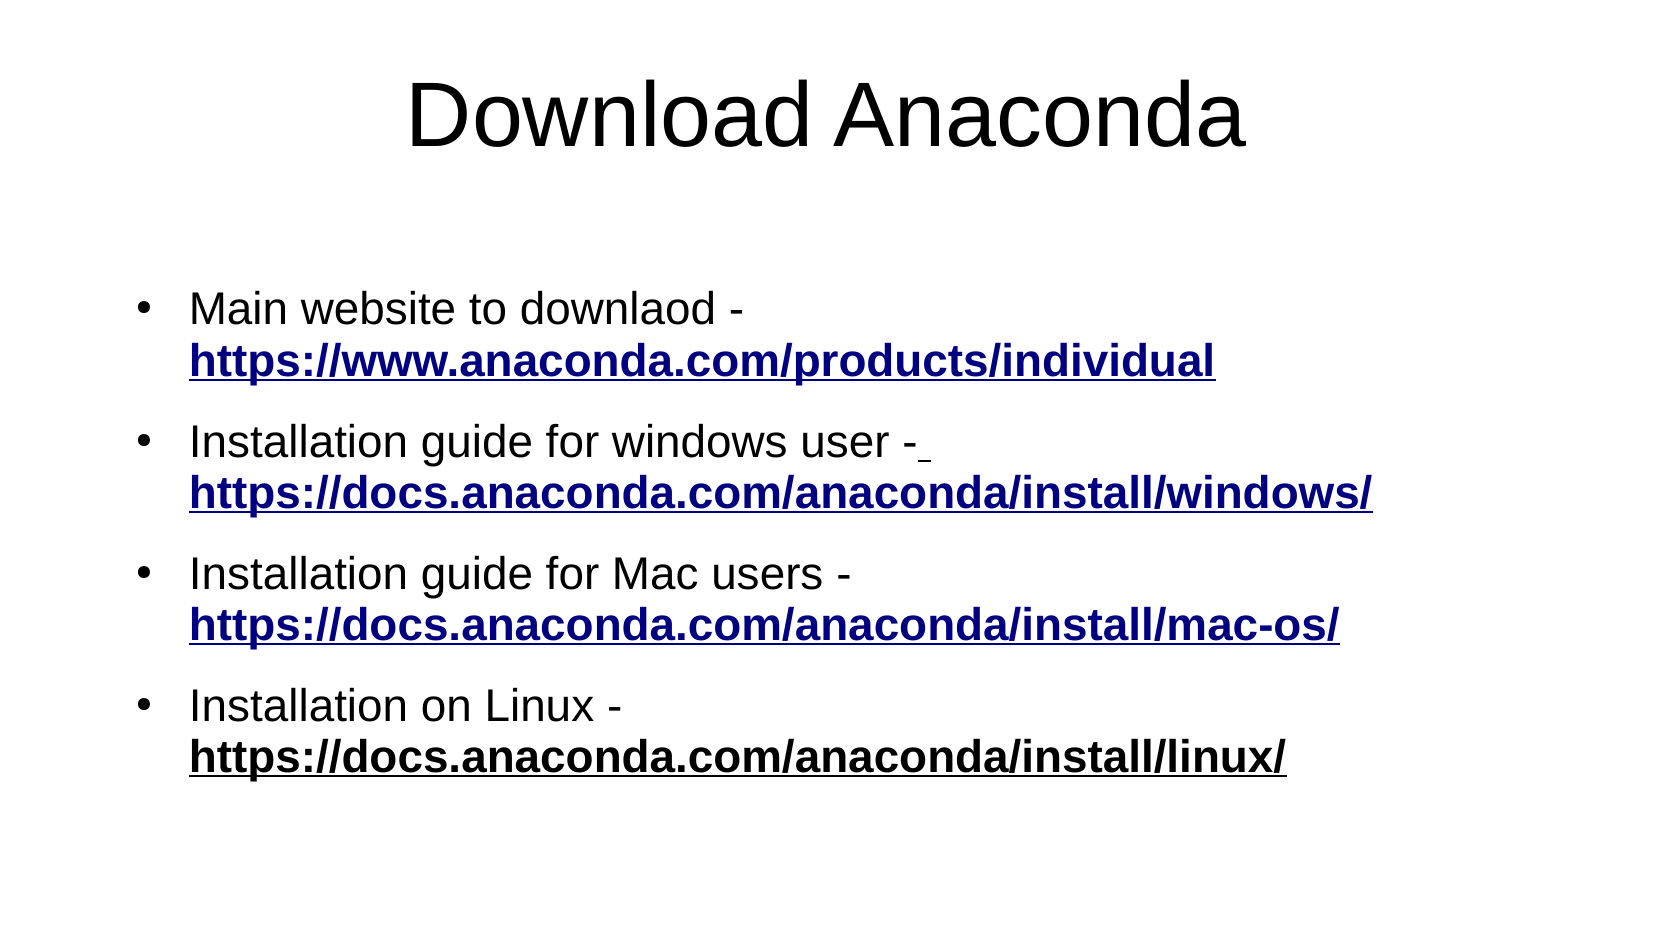

# Download Anaconda
Main website to downlaod - https://www.anaconda.com/products/individual
Installation guide for windows user - https://docs.anaconda.com/anaconda/install/windows/
Installation guide for Mac users - https://docs.anaconda.com/anaconda/install/mac-os/
Installation on Linux - https://docs.anaconda.com/anaconda/install/linux/